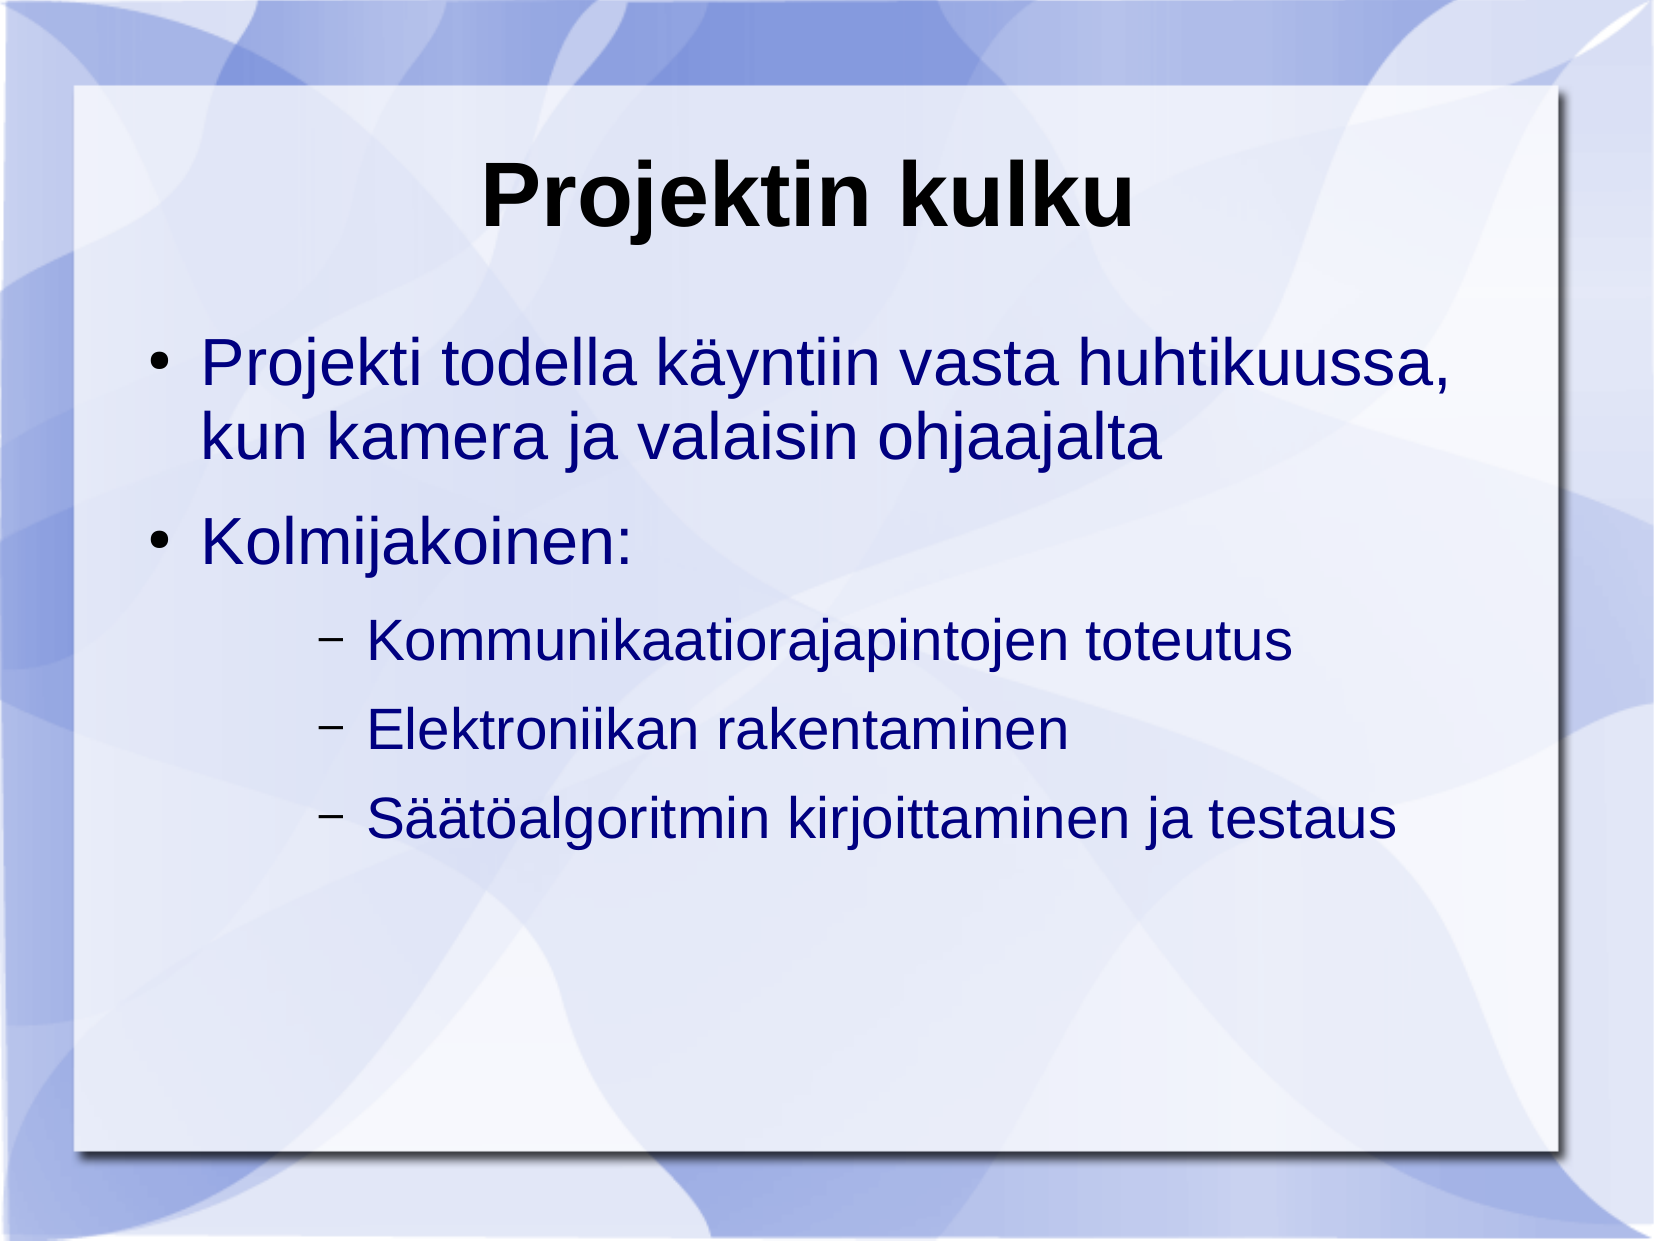

# Projektin kulku
Projekti todella käyntiin vasta huhtikuussa, kun kamera ja valaisin ohjaajalta
Kolmijakoinen:
Kommunikaatiorajapintojen toteutus
Elektroniikan rakentaminen
Säätöalgoritmin kirjoittaminen ja testaus